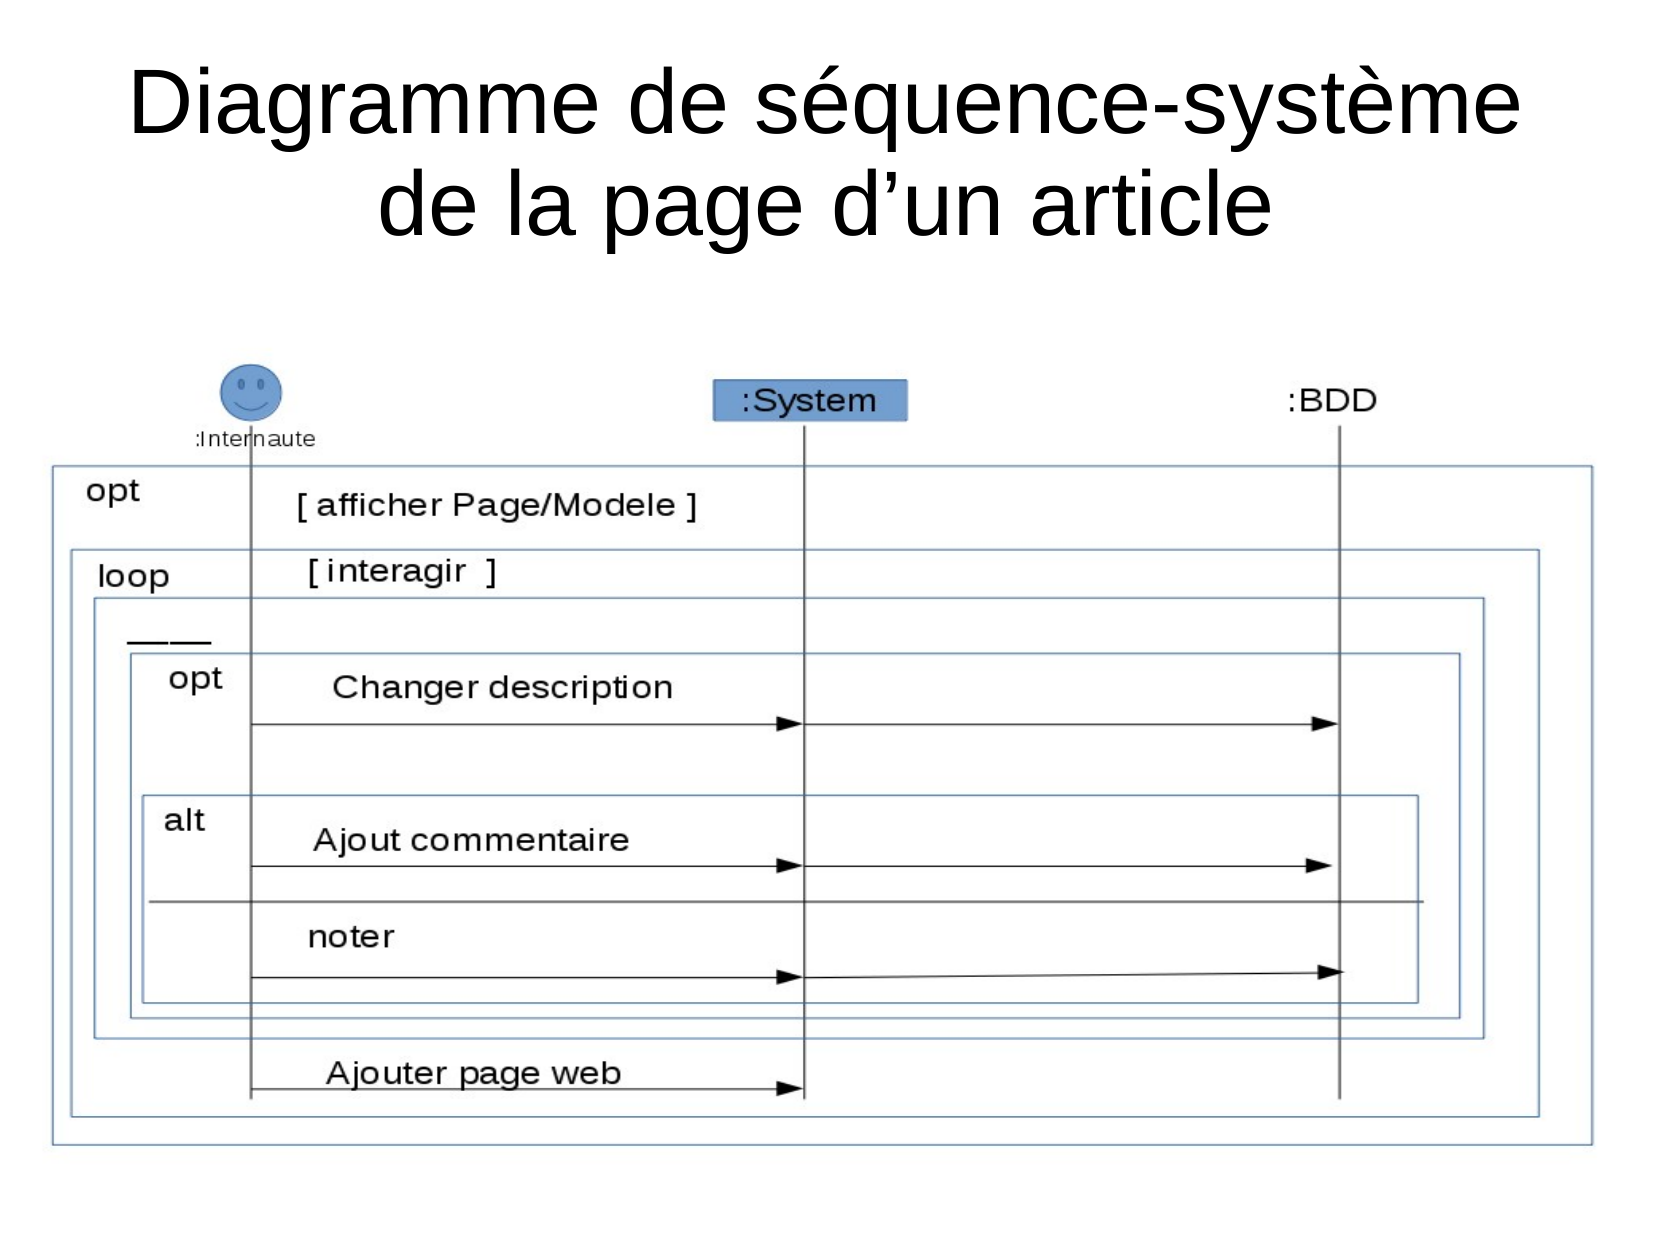

# Diagramme de séquence-système de la page d’un article
9